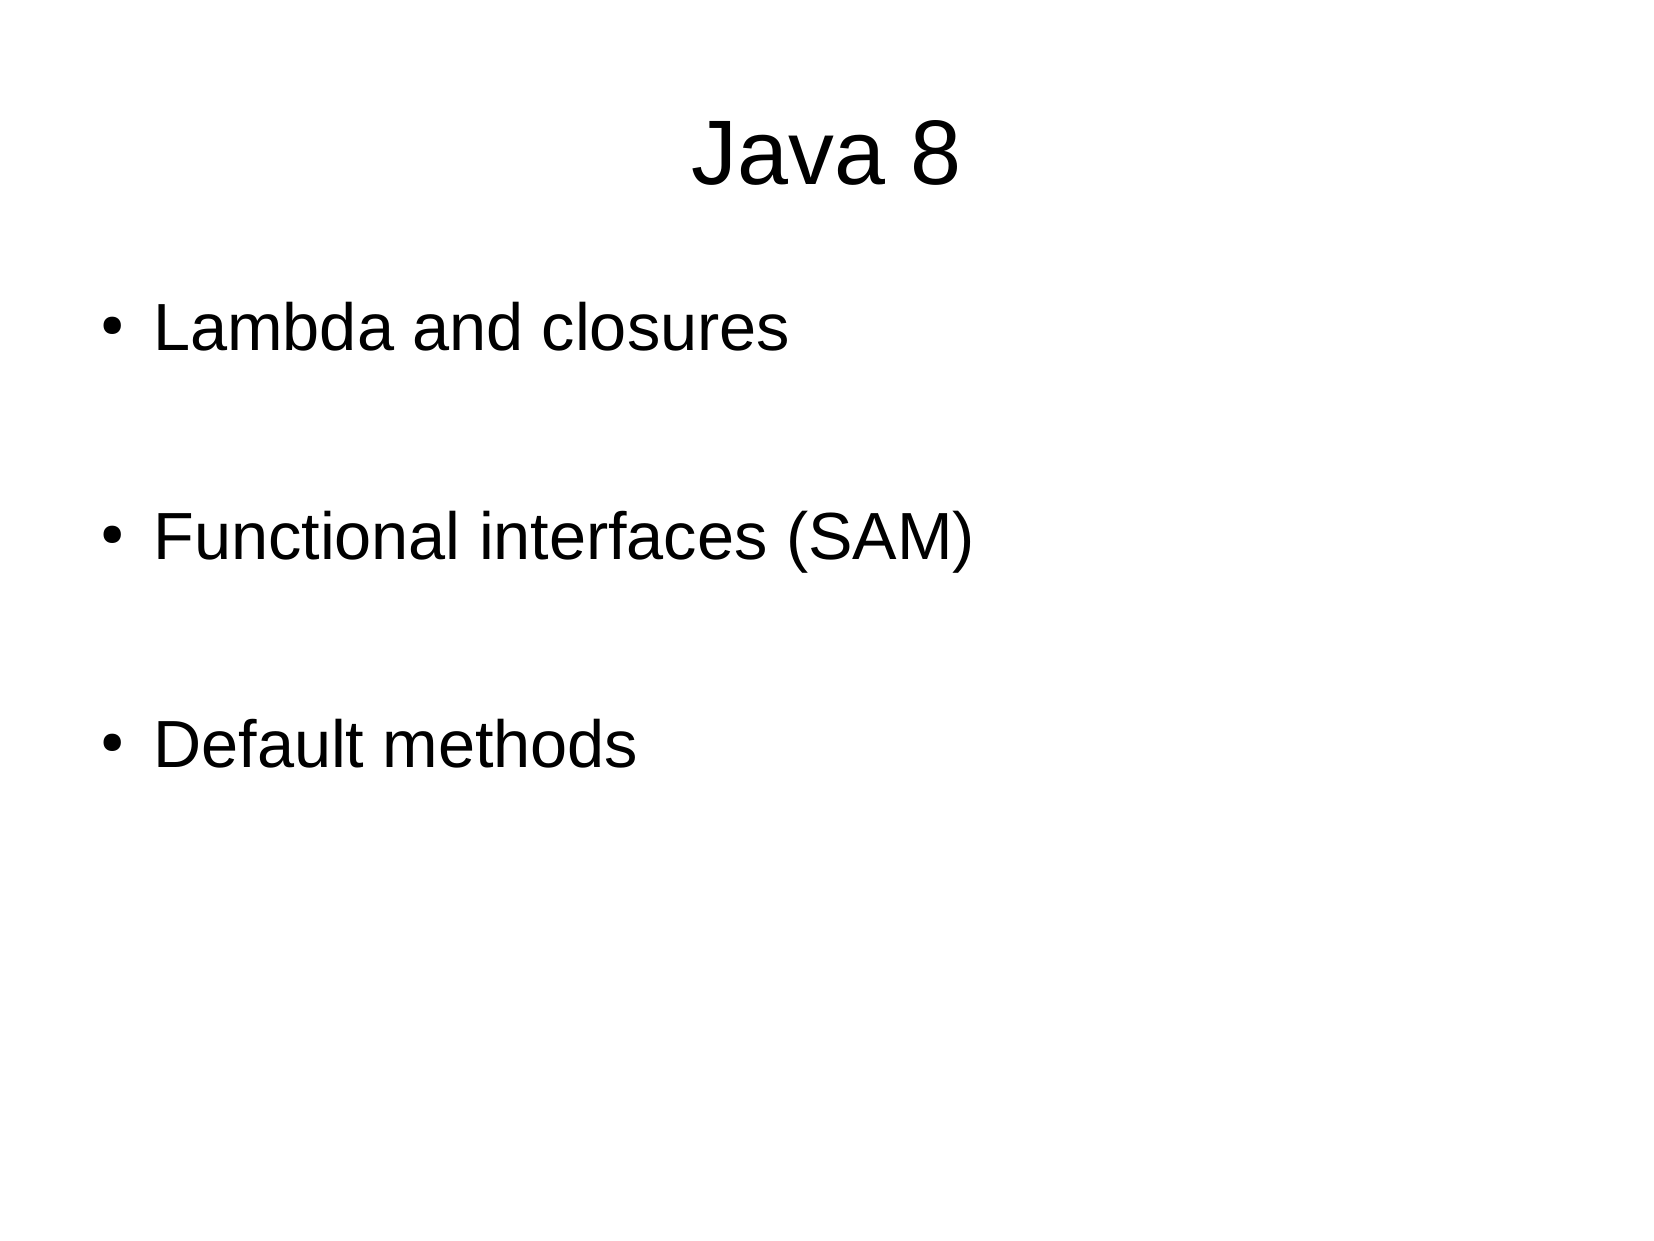

# Java 8
Lambda and closures
Functional interfaces (SAM)
Default methods